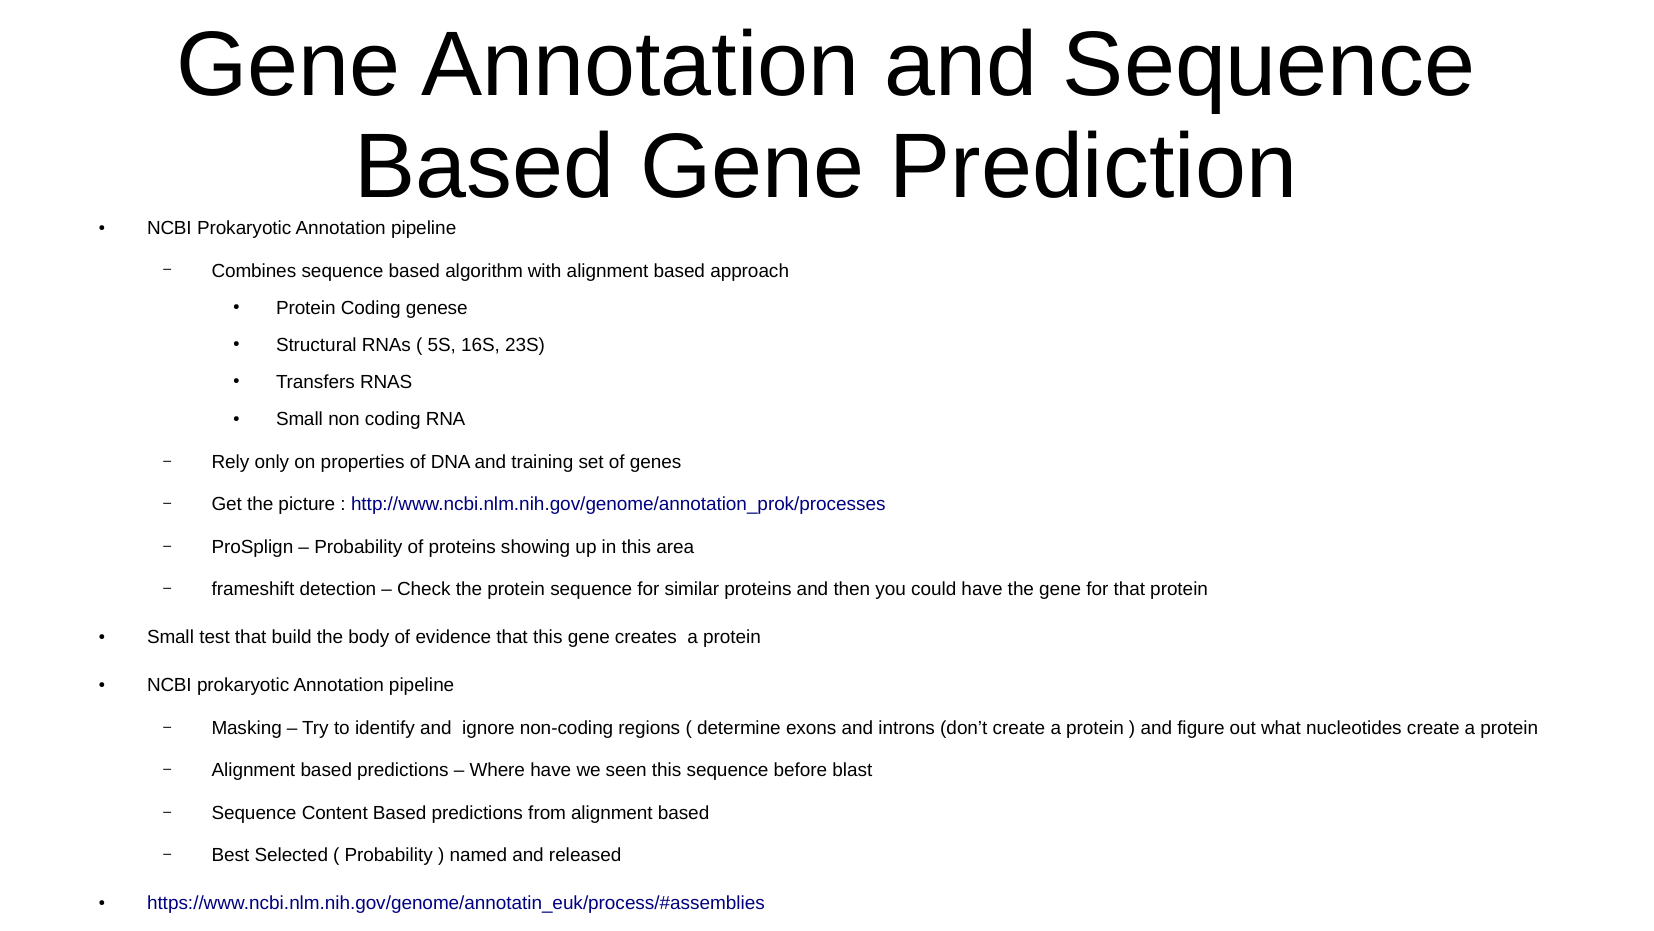

# Gene Annotation and Sequence Based Gene Prediction
NCBI Prokaryotic Annotation pipeline
Combines sequence based algorithm with alignment based approach
Protein Coding genese
Structural RNAs ( 5S, 16S, 23S)
Transfers RNAS
Small non coding RNA
Rely only on properties of DNA and training set of genes
Get the picture : http://www.ncbi.nlm.nih.gov/genome/annotation_prok/processes
ProSplign – Probability of proteins showing up in this area
frameshift detection – Check the protein sequence for similar proteins and then you could have the gene for that protein
Small test that build the body of evidence that this gene creates a protein
NCBI prokaryotic Annotation pipeline
Masking – Try to identify and ignore non-coding regions ( determine exons and introns (don’t create a protein ) and figure out what nucleotides create a protein
Alignment based predictions – Where have we seen this sequence before blast
Sequence Content Based predictions from alignment based
Best Selected ( Probability ) named and released
https://www.ncbi.nlm.nih.gov/genome/annotatin_euk/process/#assemblies